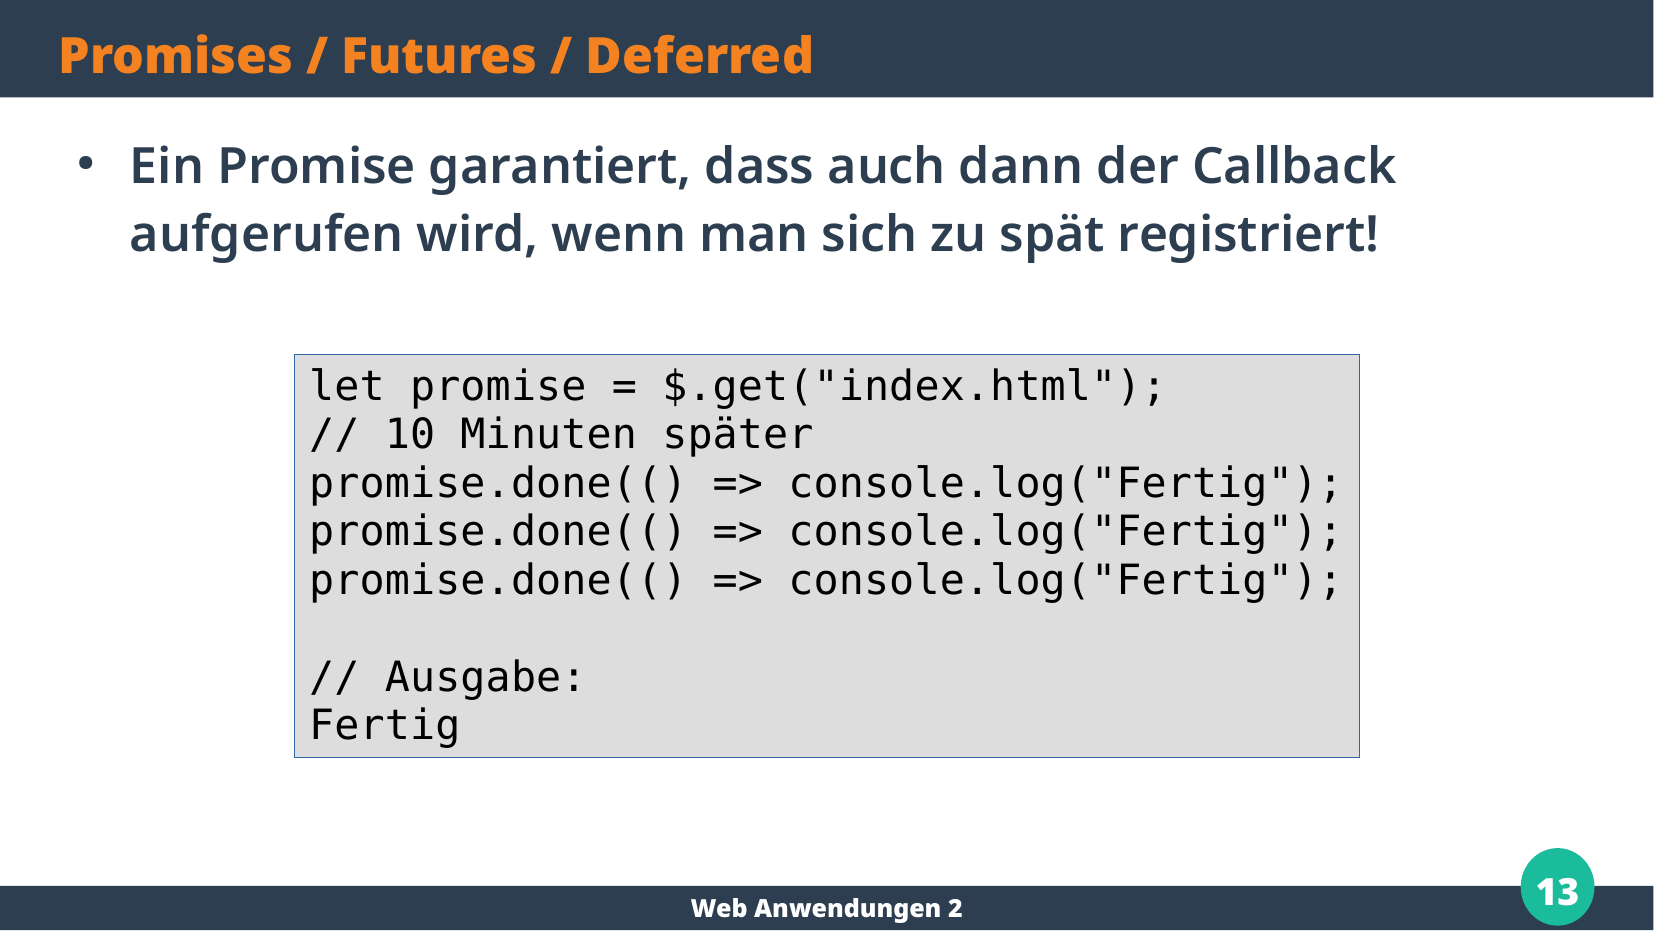

# Promises / Futures / Deferred
Ein Promise garantiert, dass auch dann der Callback aufgerufen wird, wenn man sich zu spät registriert!
let promise = $.get("index.html");
// 10 Minuten später
promise.done(() => console.log("Fertig");
promise.done(() => console.log("Fertig");
promise.done(() => console.log("Fertig");
// Ausgabe:
Fertig
13